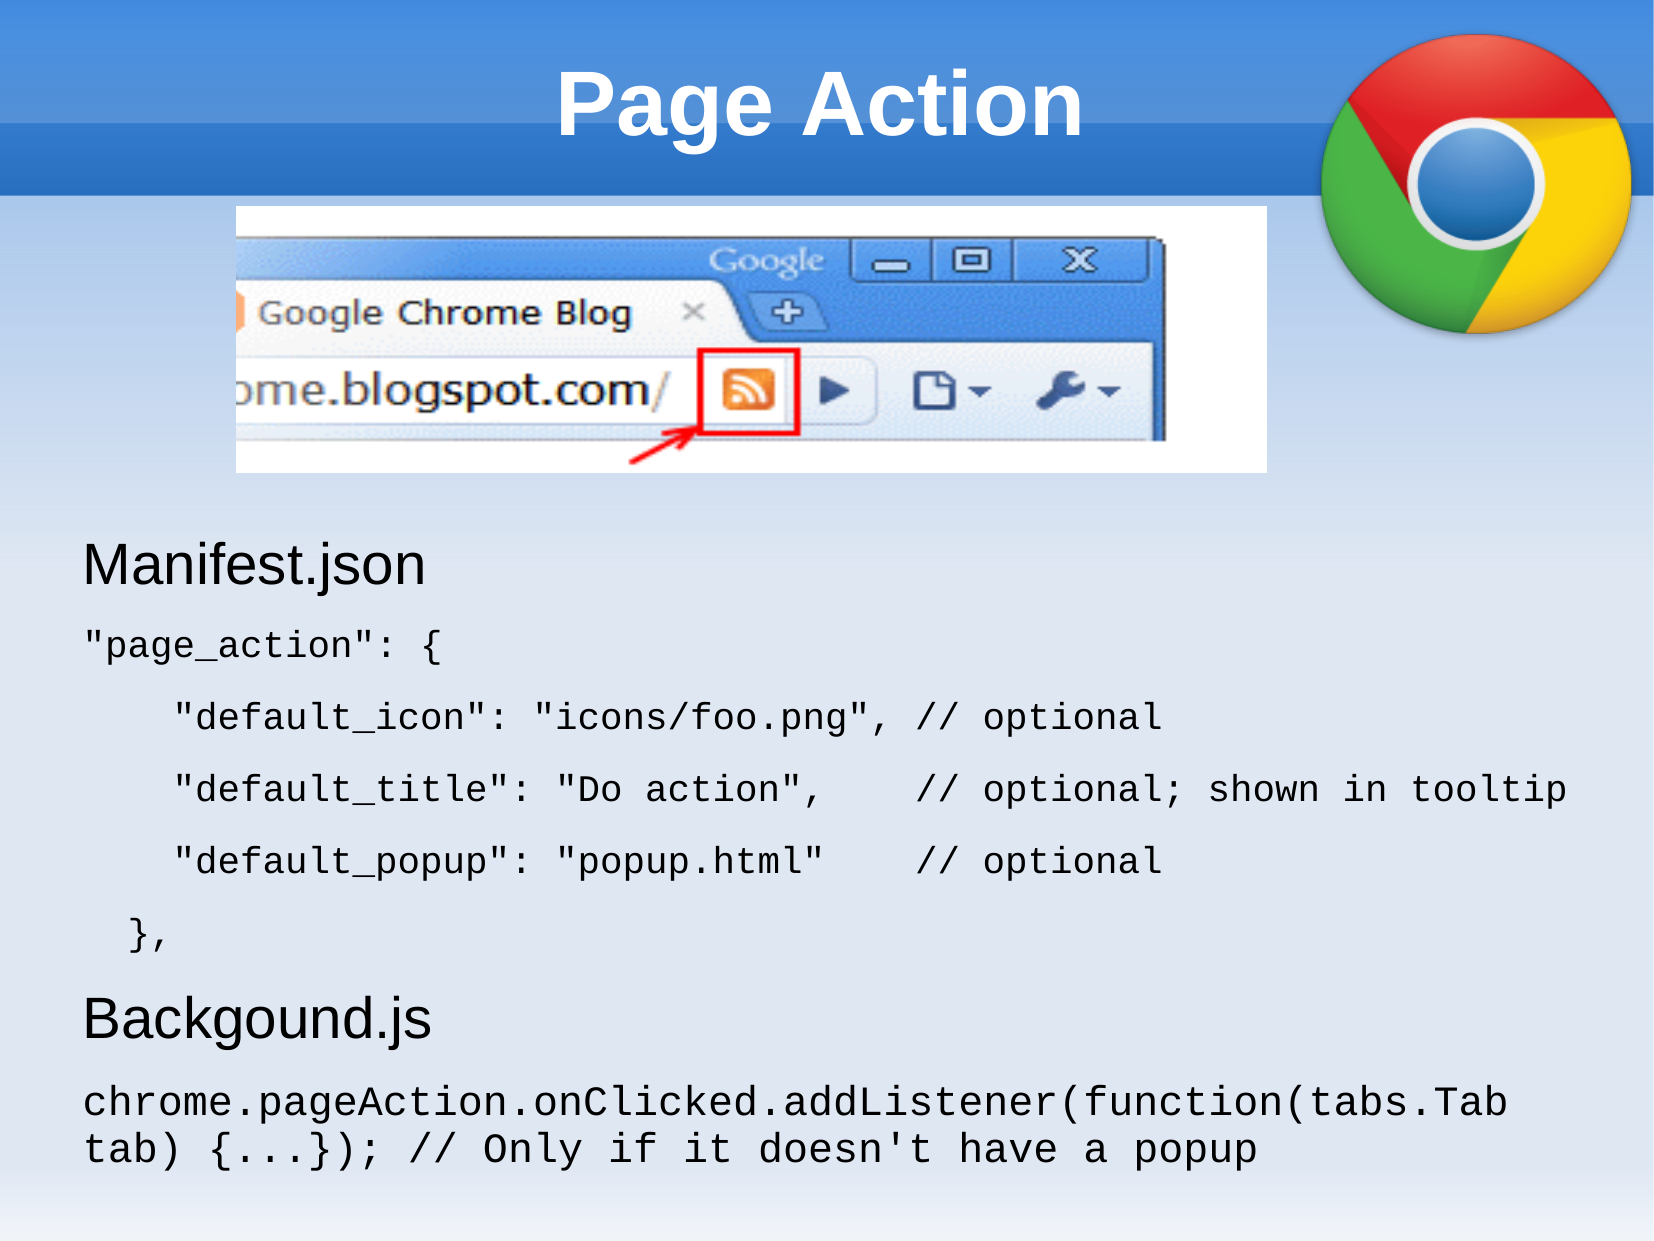

# Page Action
Manifest.json
"page_action": {
 "default_icon": "icons/foo.png", // optional
 "default_title": "Do action", // optional; shown in tooltip
 "default_popup": "popup.html" // optional
 },
Backgound.js
chrome.pageAction.onClicked.addListener(function(tabs.Tab tab) {...}); // Only if it doesn't have a popup